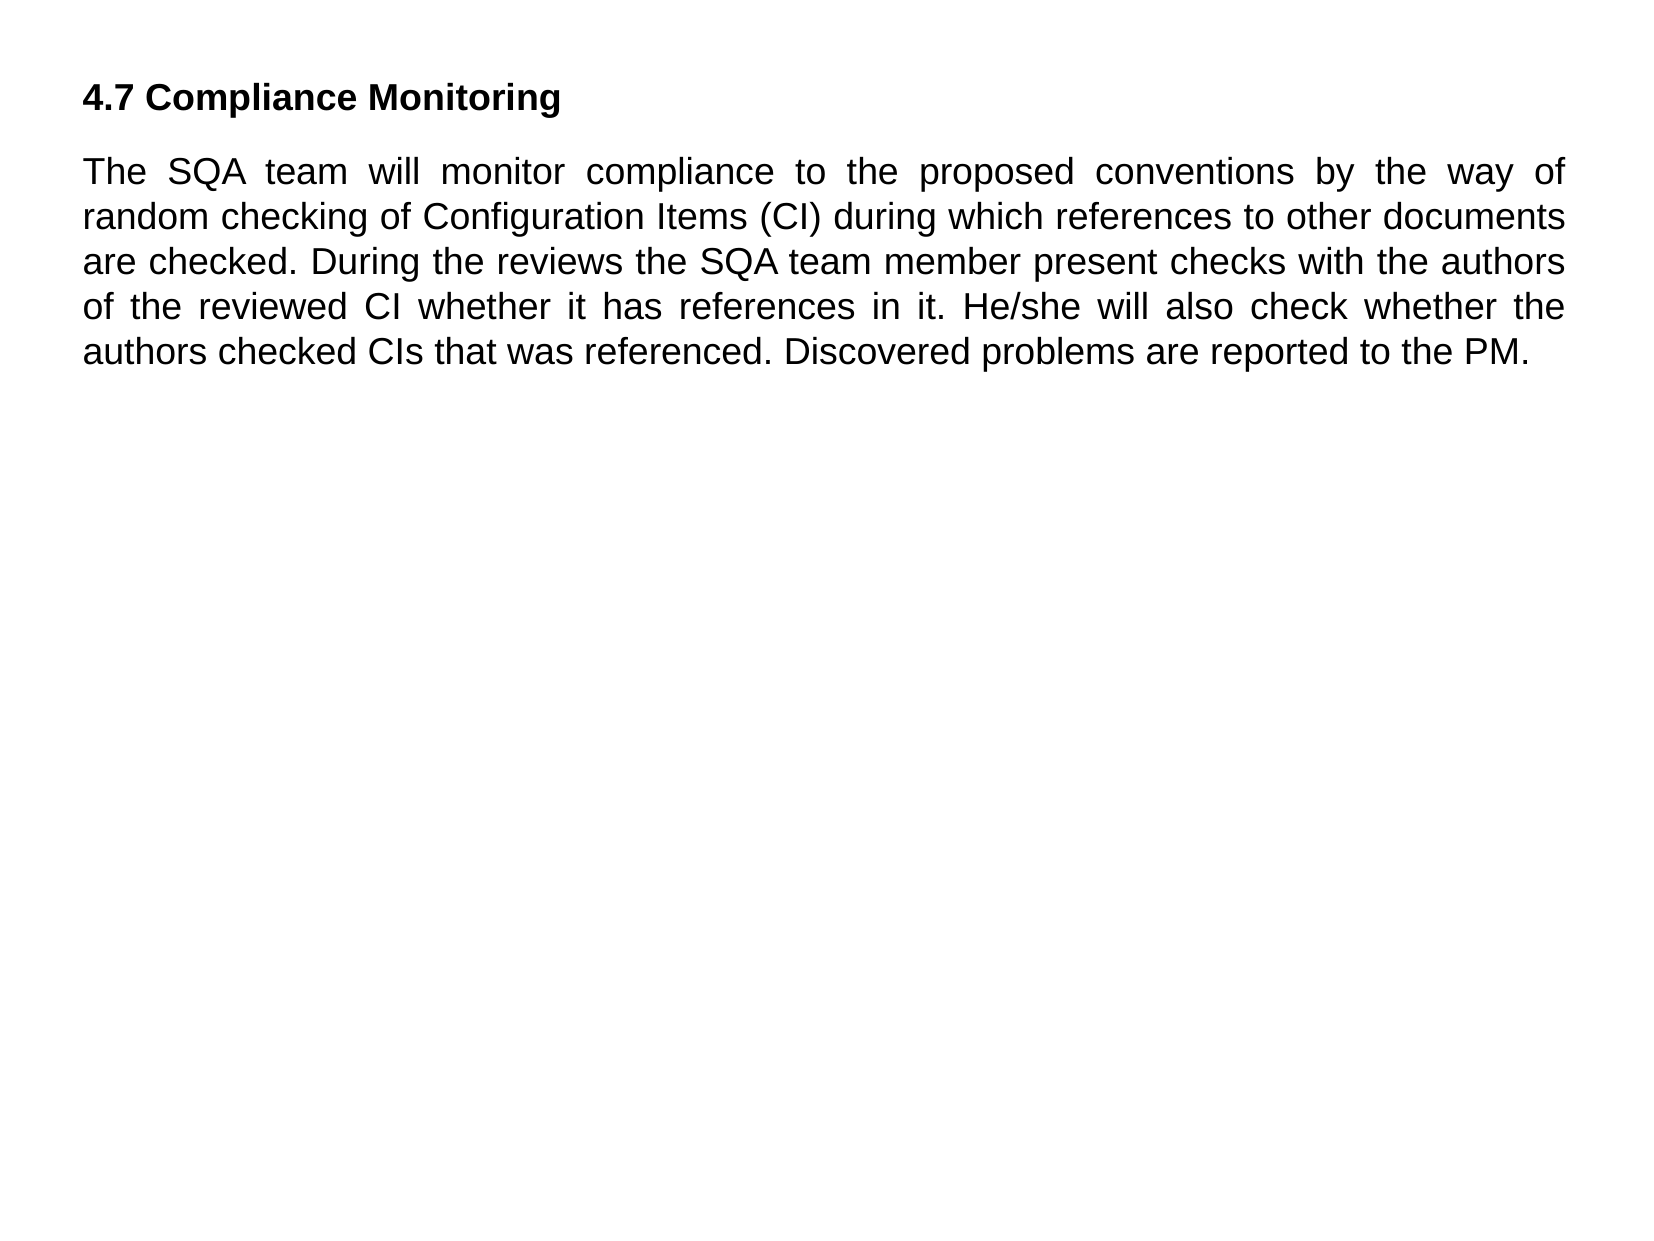

# 4.7 Compliance Monitoring
The SQA team will monitor compliance to the proposed conventions by the way of random checking of Configuration Items (CI) during which references to other documents are checked. During the reviews the SQA team member present checks with the authors of the reviewed CI whether it has references in it. He/she will also check whether the authors checked CIs that was referenced. Discovered problems are reported to the PM.